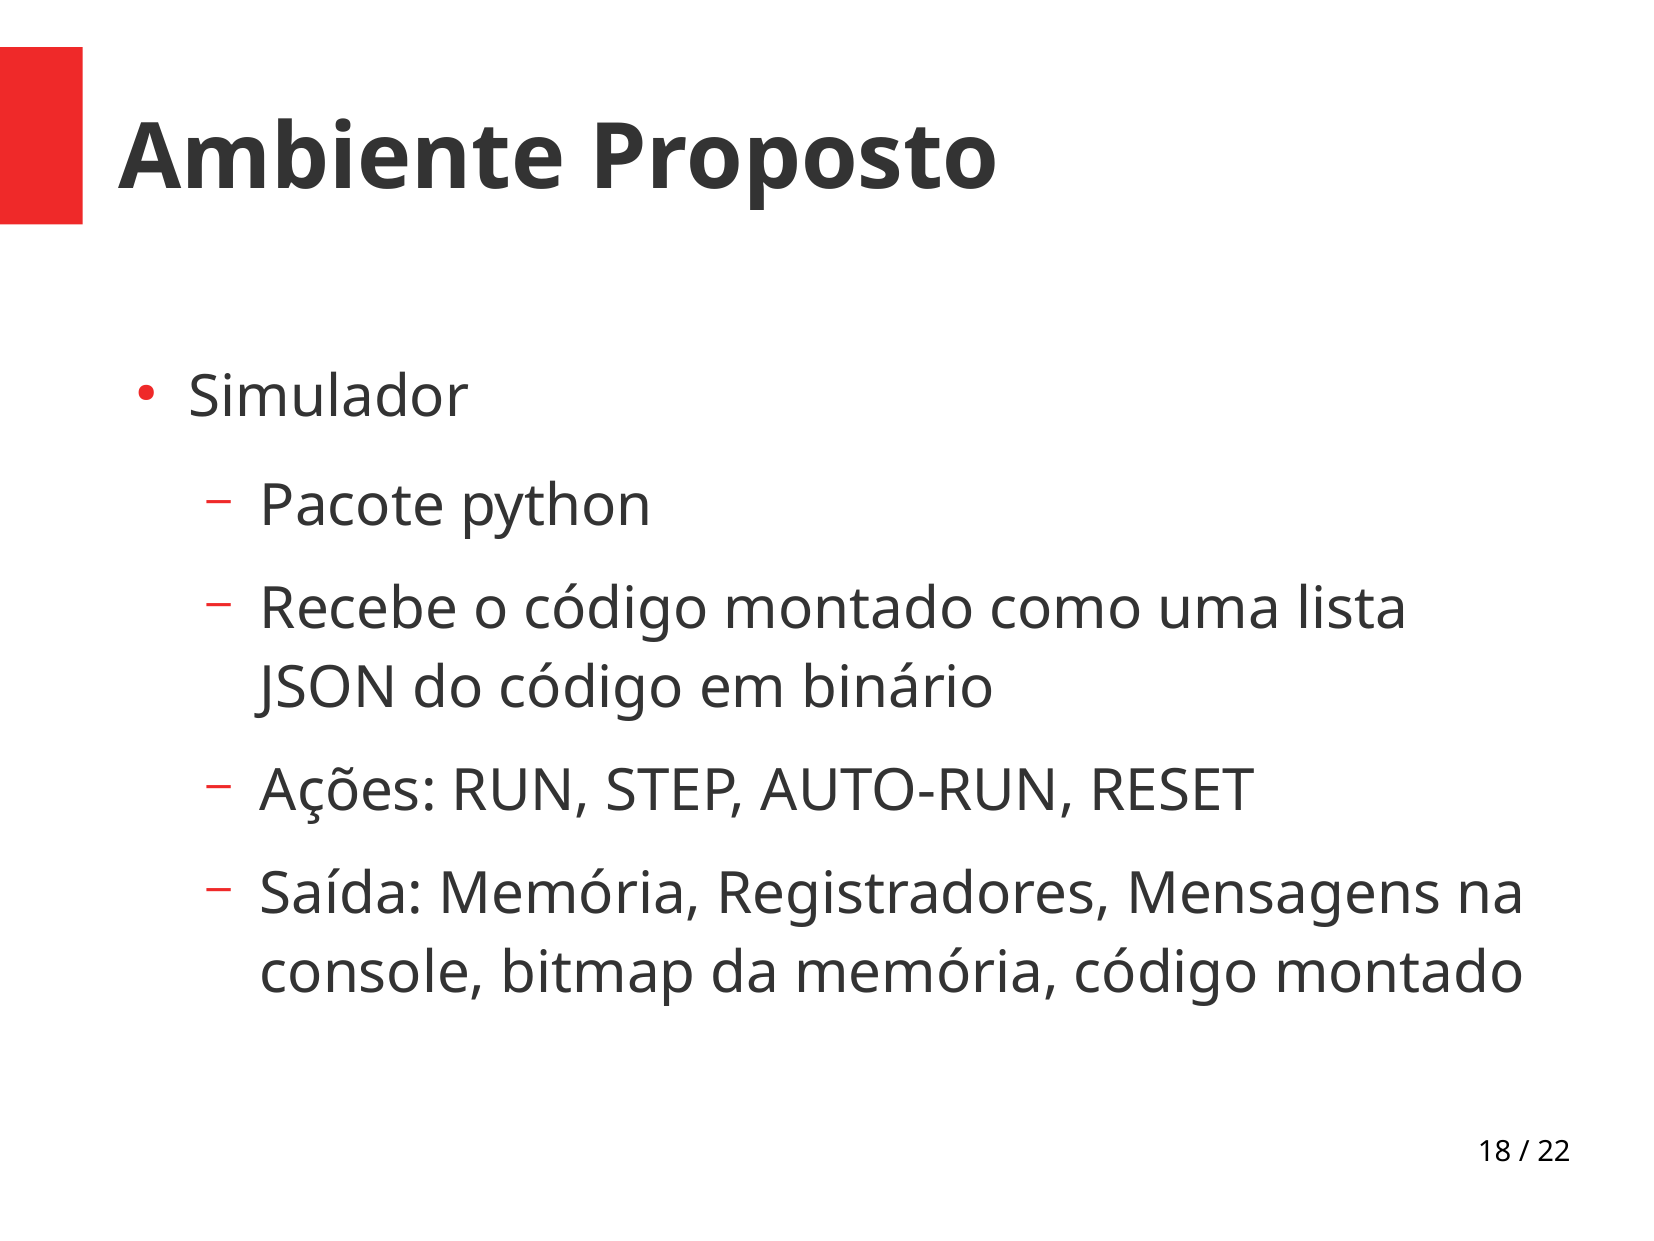

# Ambiente Proposto
Simulador
Pacote python
Recebe o código montado como uma lista JSON do código em binário
Ações: RUN, STEP, AUTO-RUN, RESET
Saída: Memória, Registradores, Mensagens na console, bitmap da memória, código montado
18